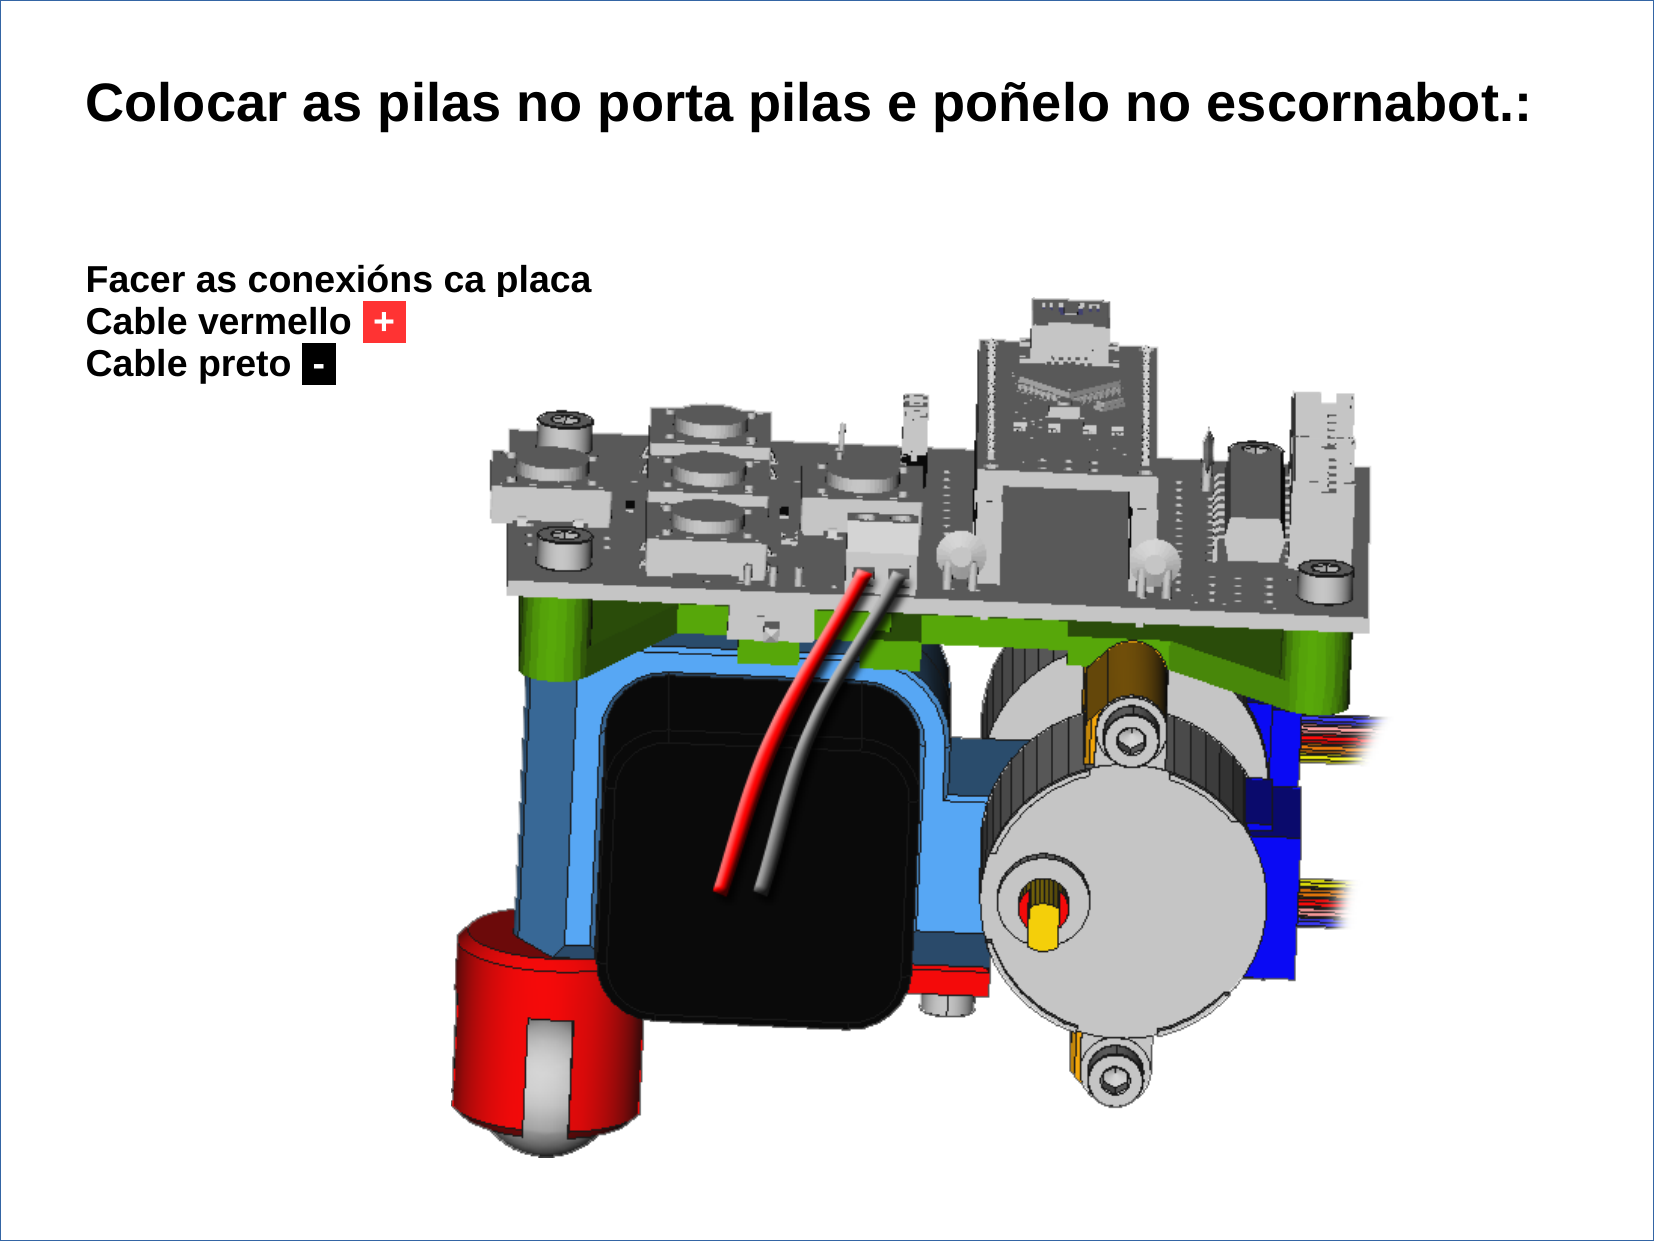

Colocar as pilas no porta pilas e poñelo no escornabot.:
Facer as conexións ca placa
Cable vermello +
Cable preto -